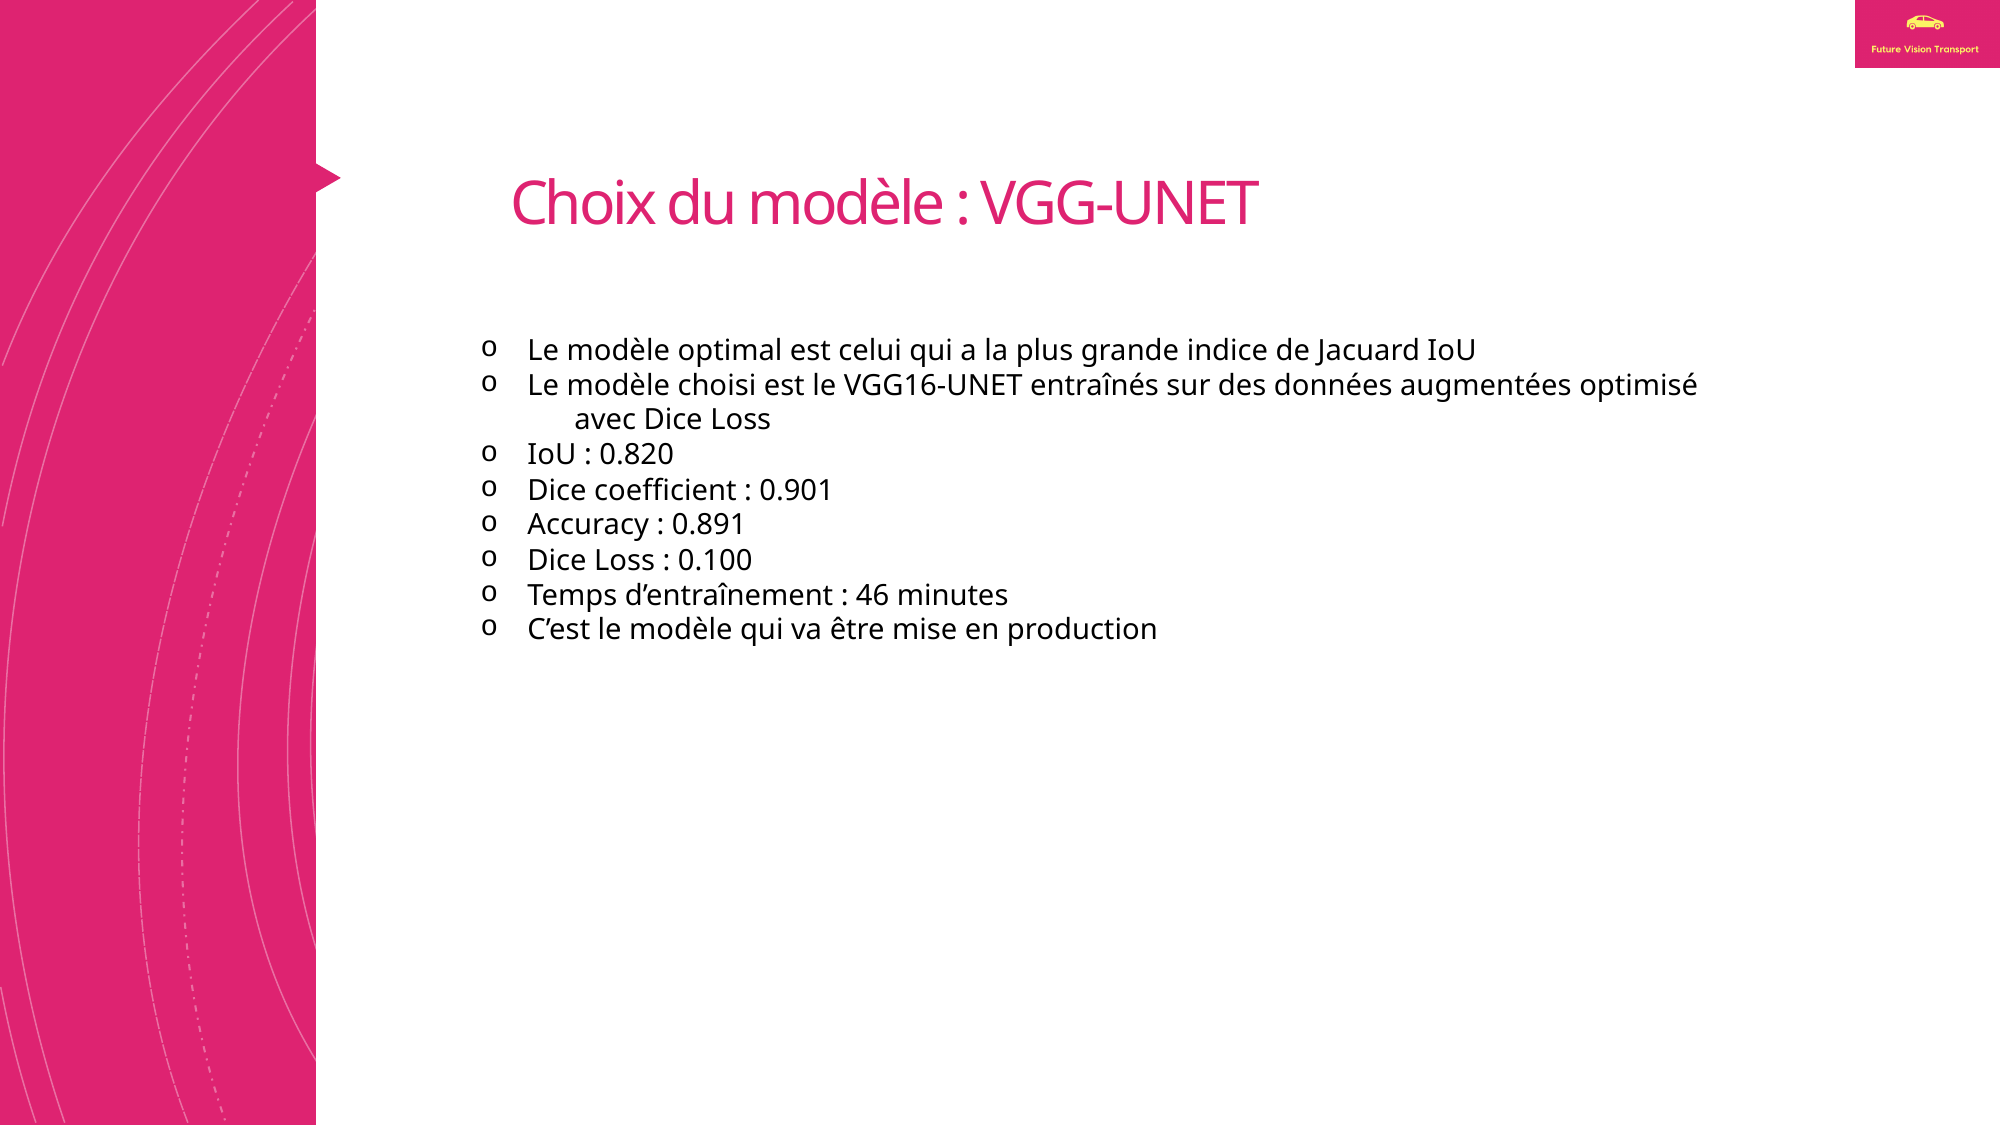

# Choix du modèle : VGG-UNET
Le modèle optimal est celui qui a la plus grande indice de Jacuard IoU
Le modèle choisi est le VGG16-UNET entraînés sur des données augmentées optimisé avec Dice Loss
IoU : 0.820
Dice coefficient : 0.901
Accuracy : 0.891
Dice Loss : 0.100
Temps d’entraînement : 46 minutes
C’est le modèle qui va être mise en production